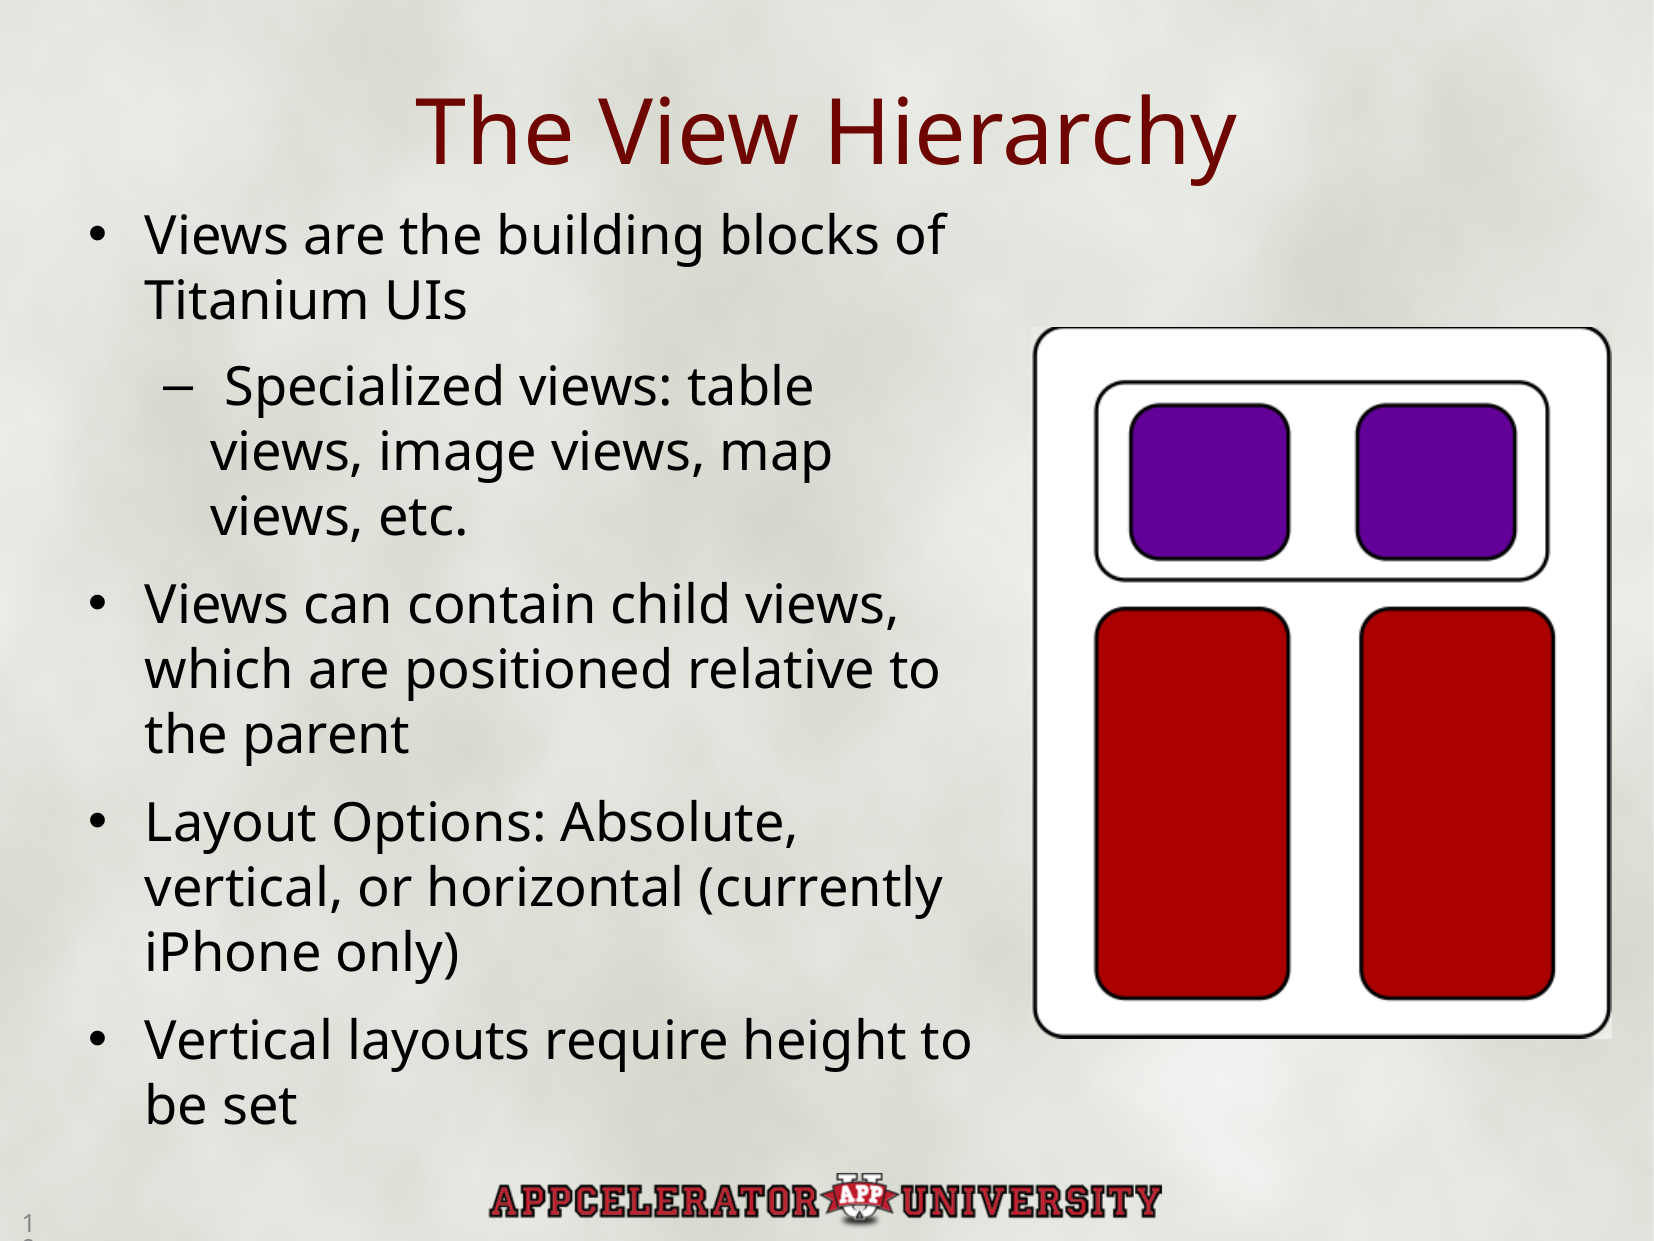

# The View Hierarchy
Views are the building blocks of Titanium UIs
 Specialized views: table views, image views, map views, etc.
Views can contain child views, which are positioned relative to the parent
Layout Options: Absolute, vertical, or horizontal (currently iPhone only)
Vertical layouts require height to be set
19